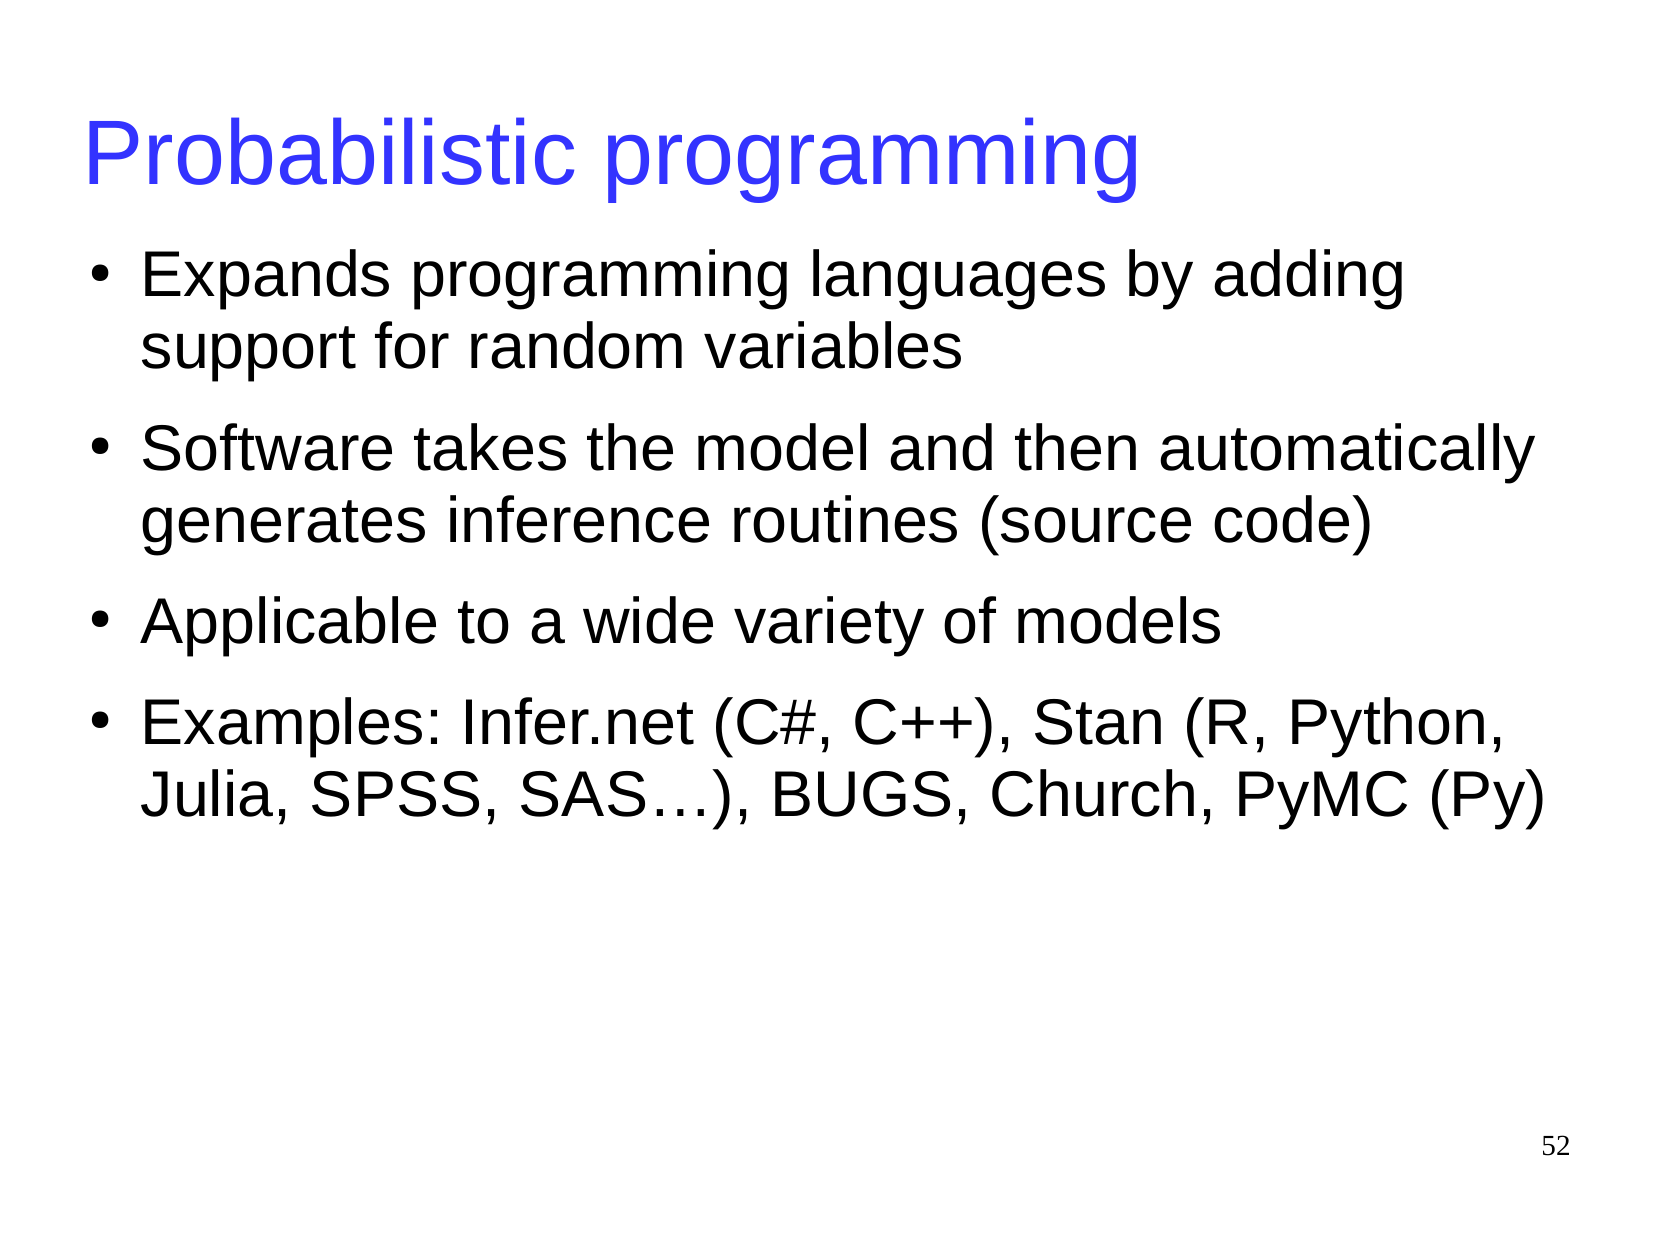

# Probabilistic programming
Expands programming languages by adding support for random variables
Software takes the model and then automatically generates inference routines (source code)
Applicable to a wide variety of models
Examples: Infer.net (C#, C++), Stan (R, Python, Julia, SPSS, SAS…), BUGS, Church, PyMC (Py)
52